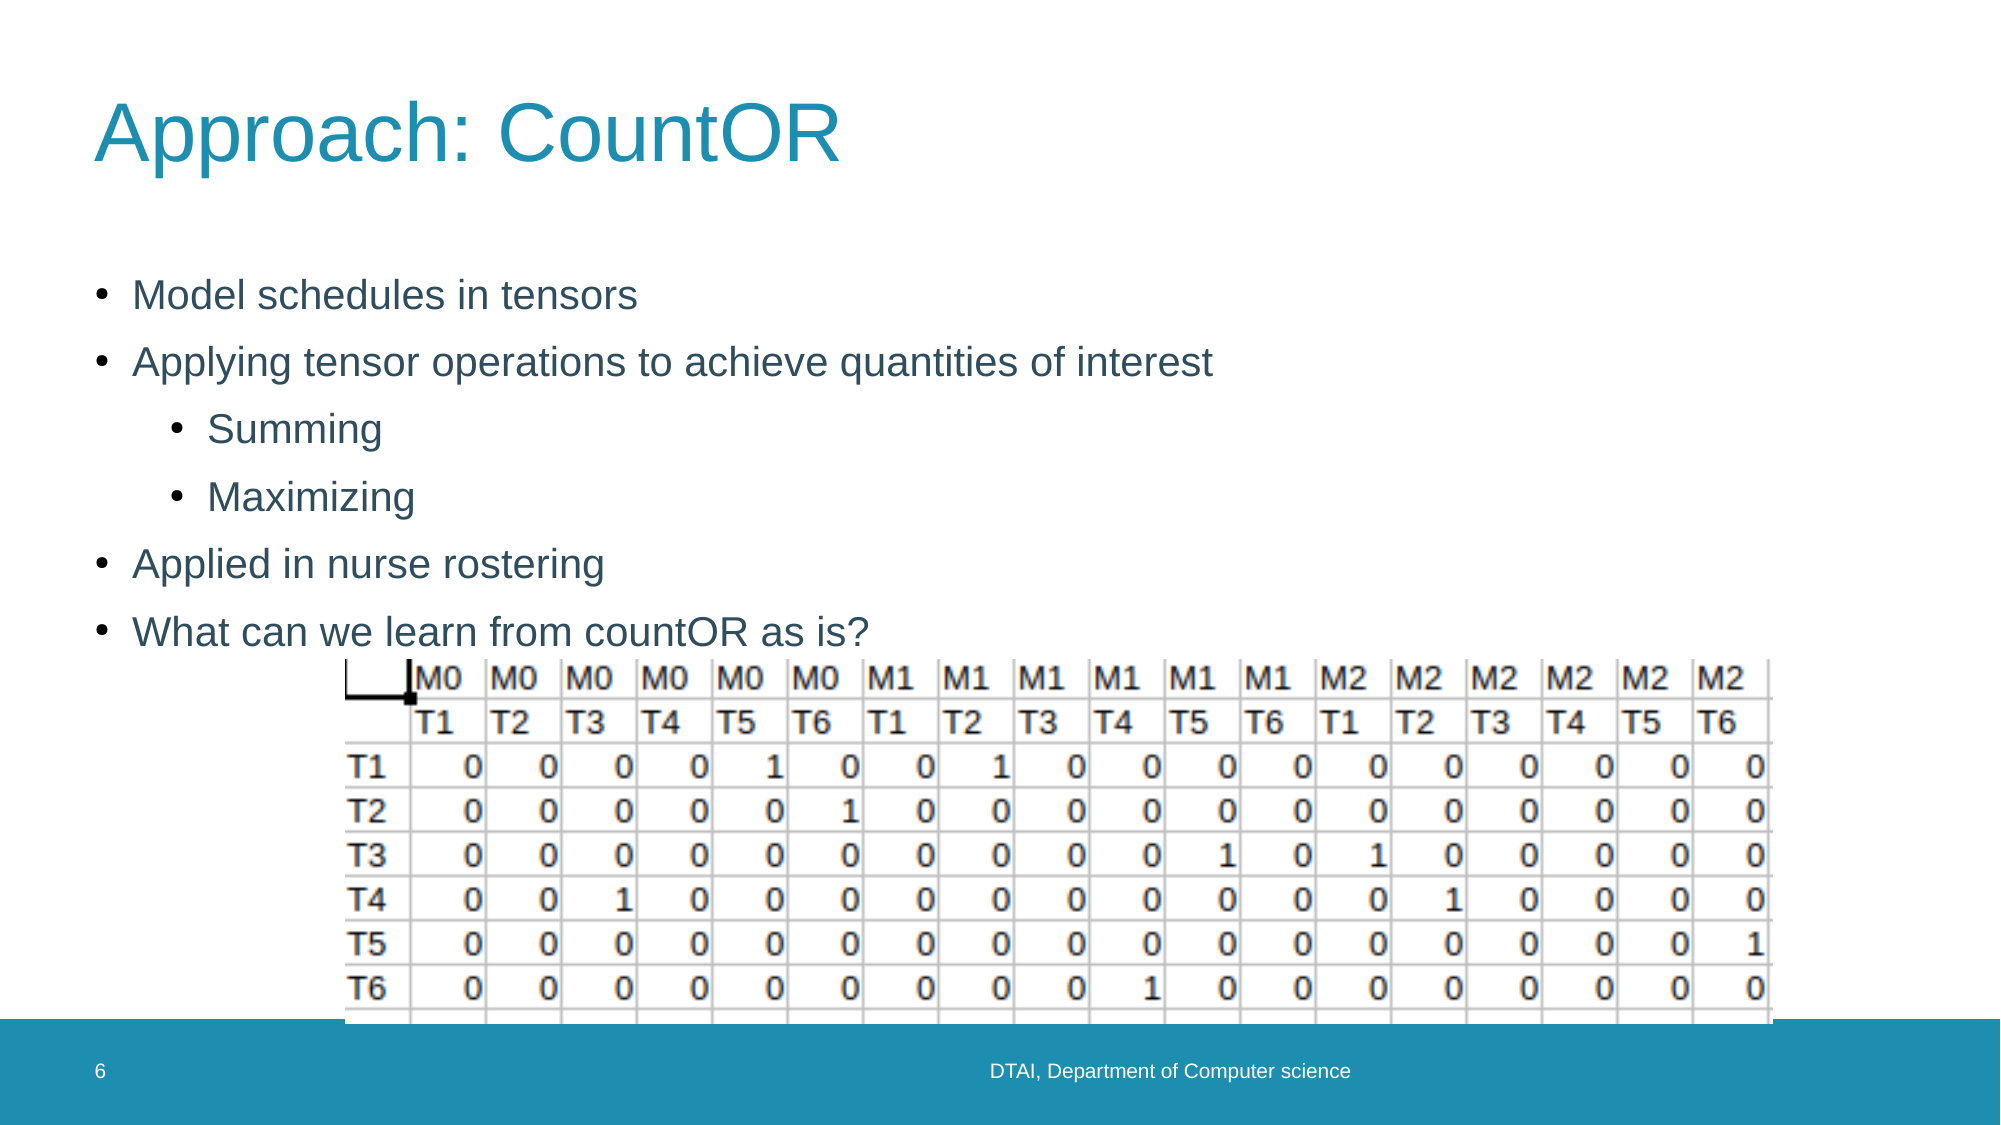

Approach: CountOR
# Model schedules in tensors
Applying tensor operations to achieve quantities of interest
Summing
Maximizing
Applied in nurse rostering
What can we learn from countOR as is?
DTAI, Department of Computer science